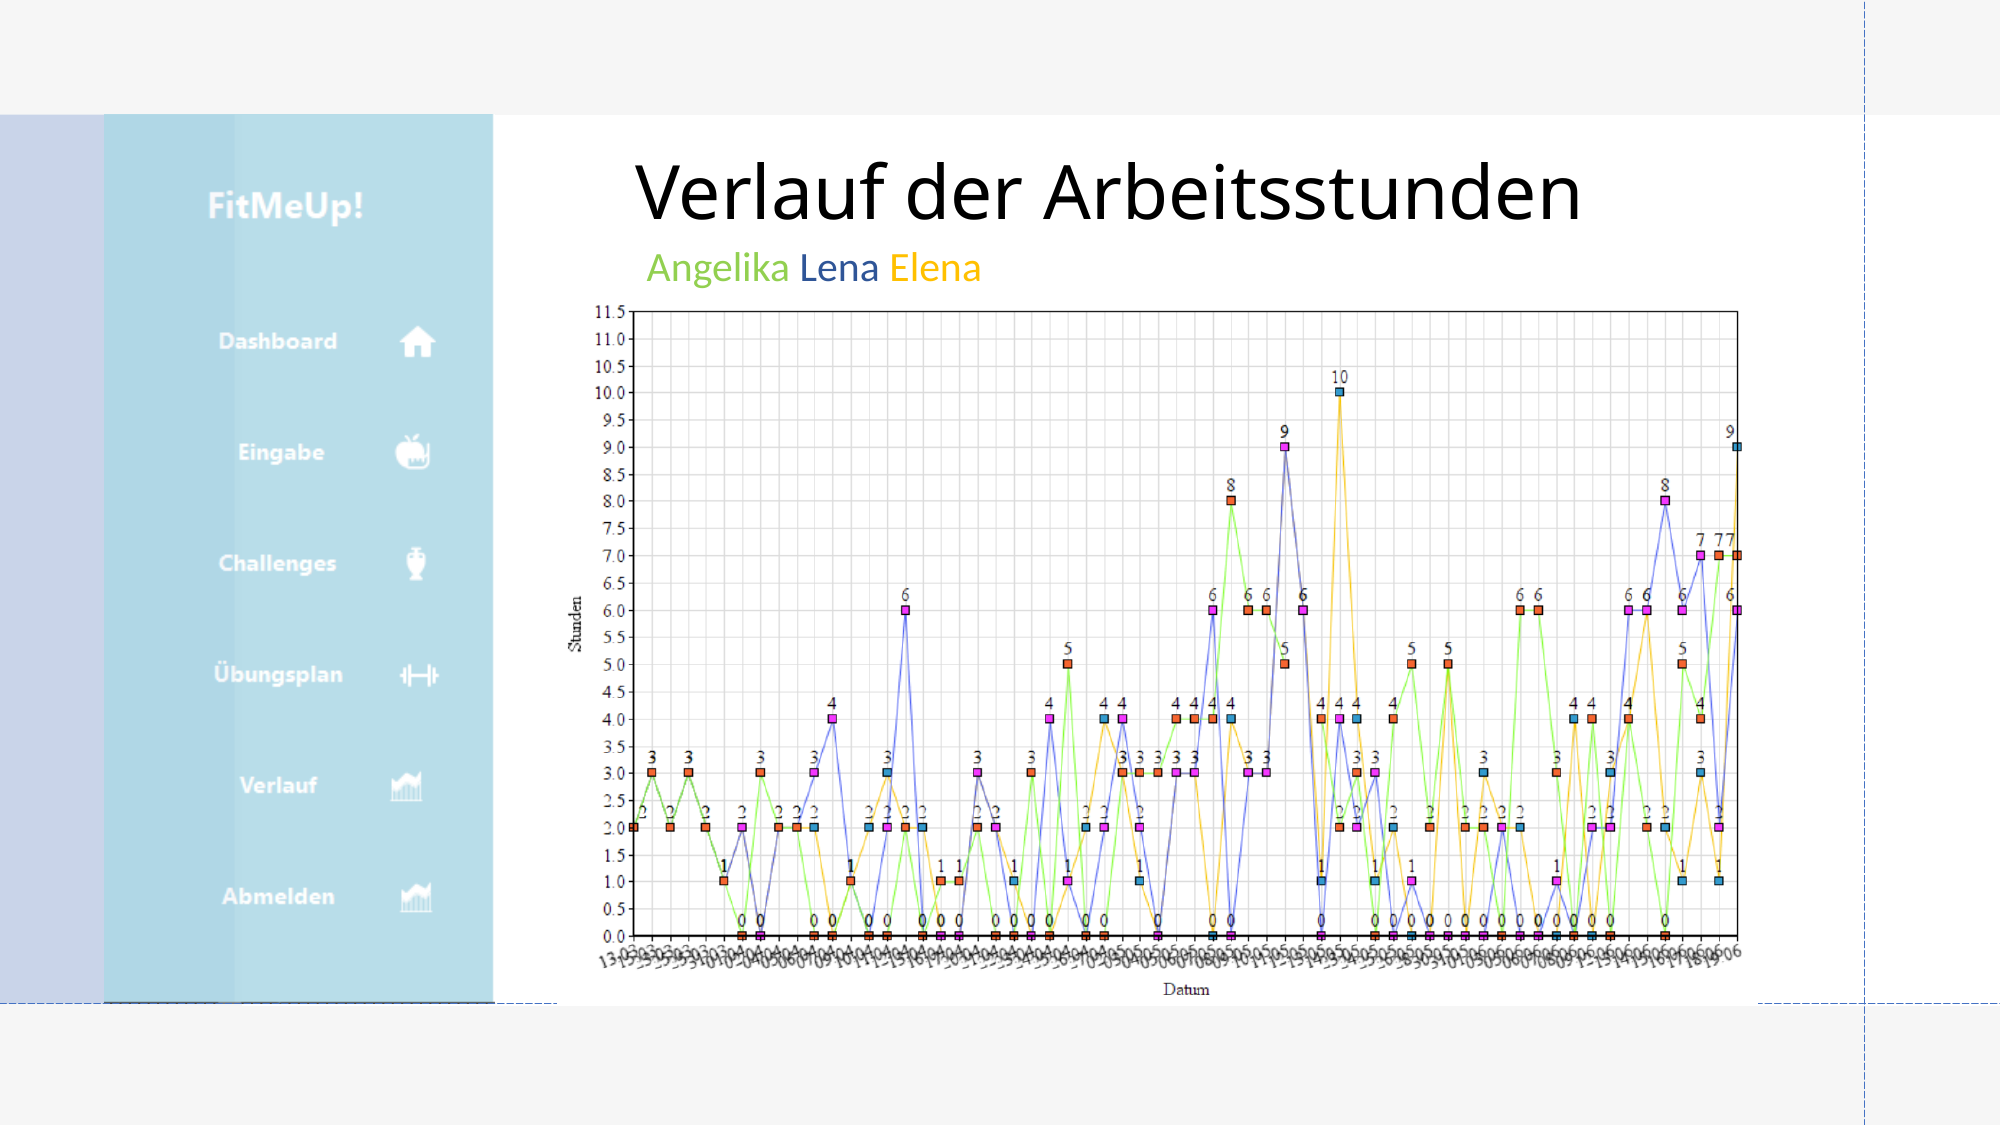

# Verlauf der Arbeitsstunden
Angelika Lena Elena